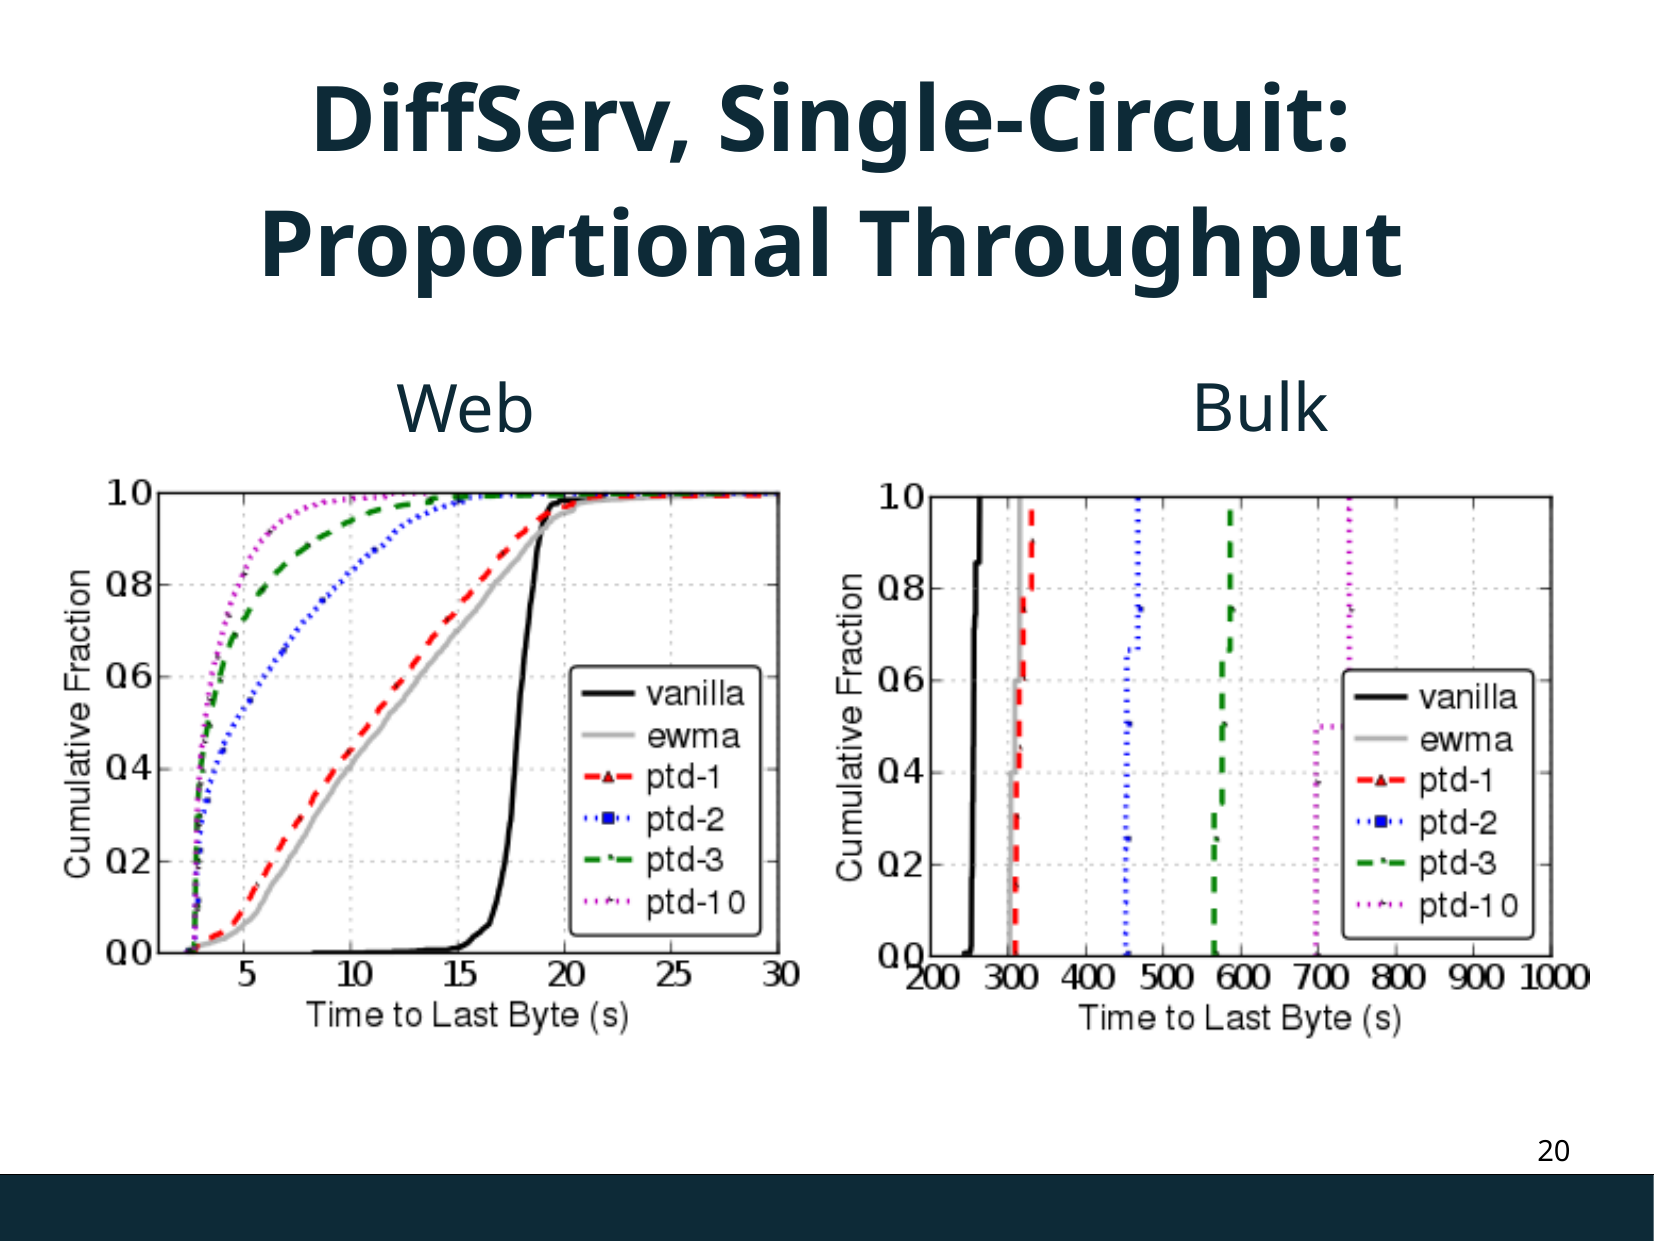

# DiffServ, Single-Circuit: Proportional Throughput
Bulk
Web
20